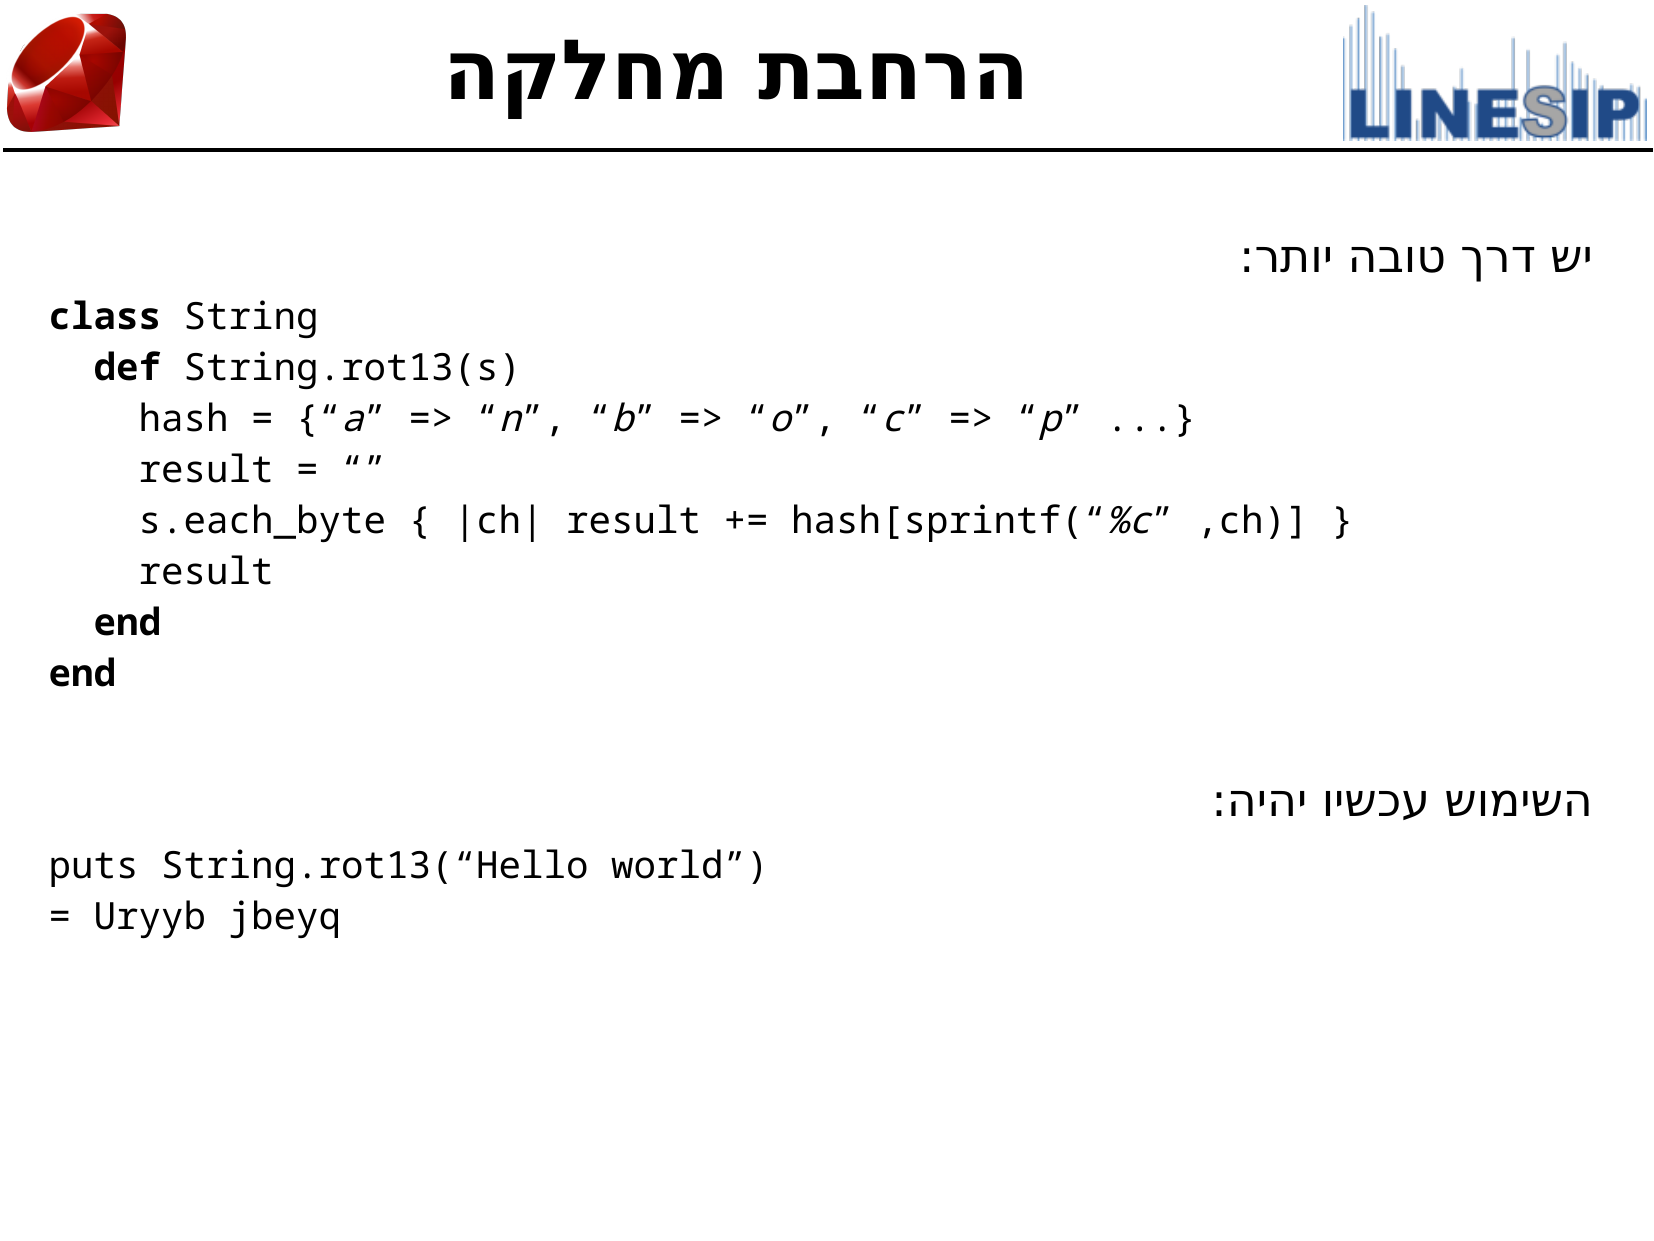

הרחבת מחלקה
יש דרך טובה יותר:
class String
 def String.rot13(s)
 hash = {“a” => “n”, “b” => “o”, “c” => “p” ...}
 result = “”
 s.each_byte { |ch| result += hash[sprintf(“%c” ,ch)] }
 result
 end
end
השימוש עכשיו יהיה:
puts String.rot13(“Hello world”)
= Uryyb jbeyq